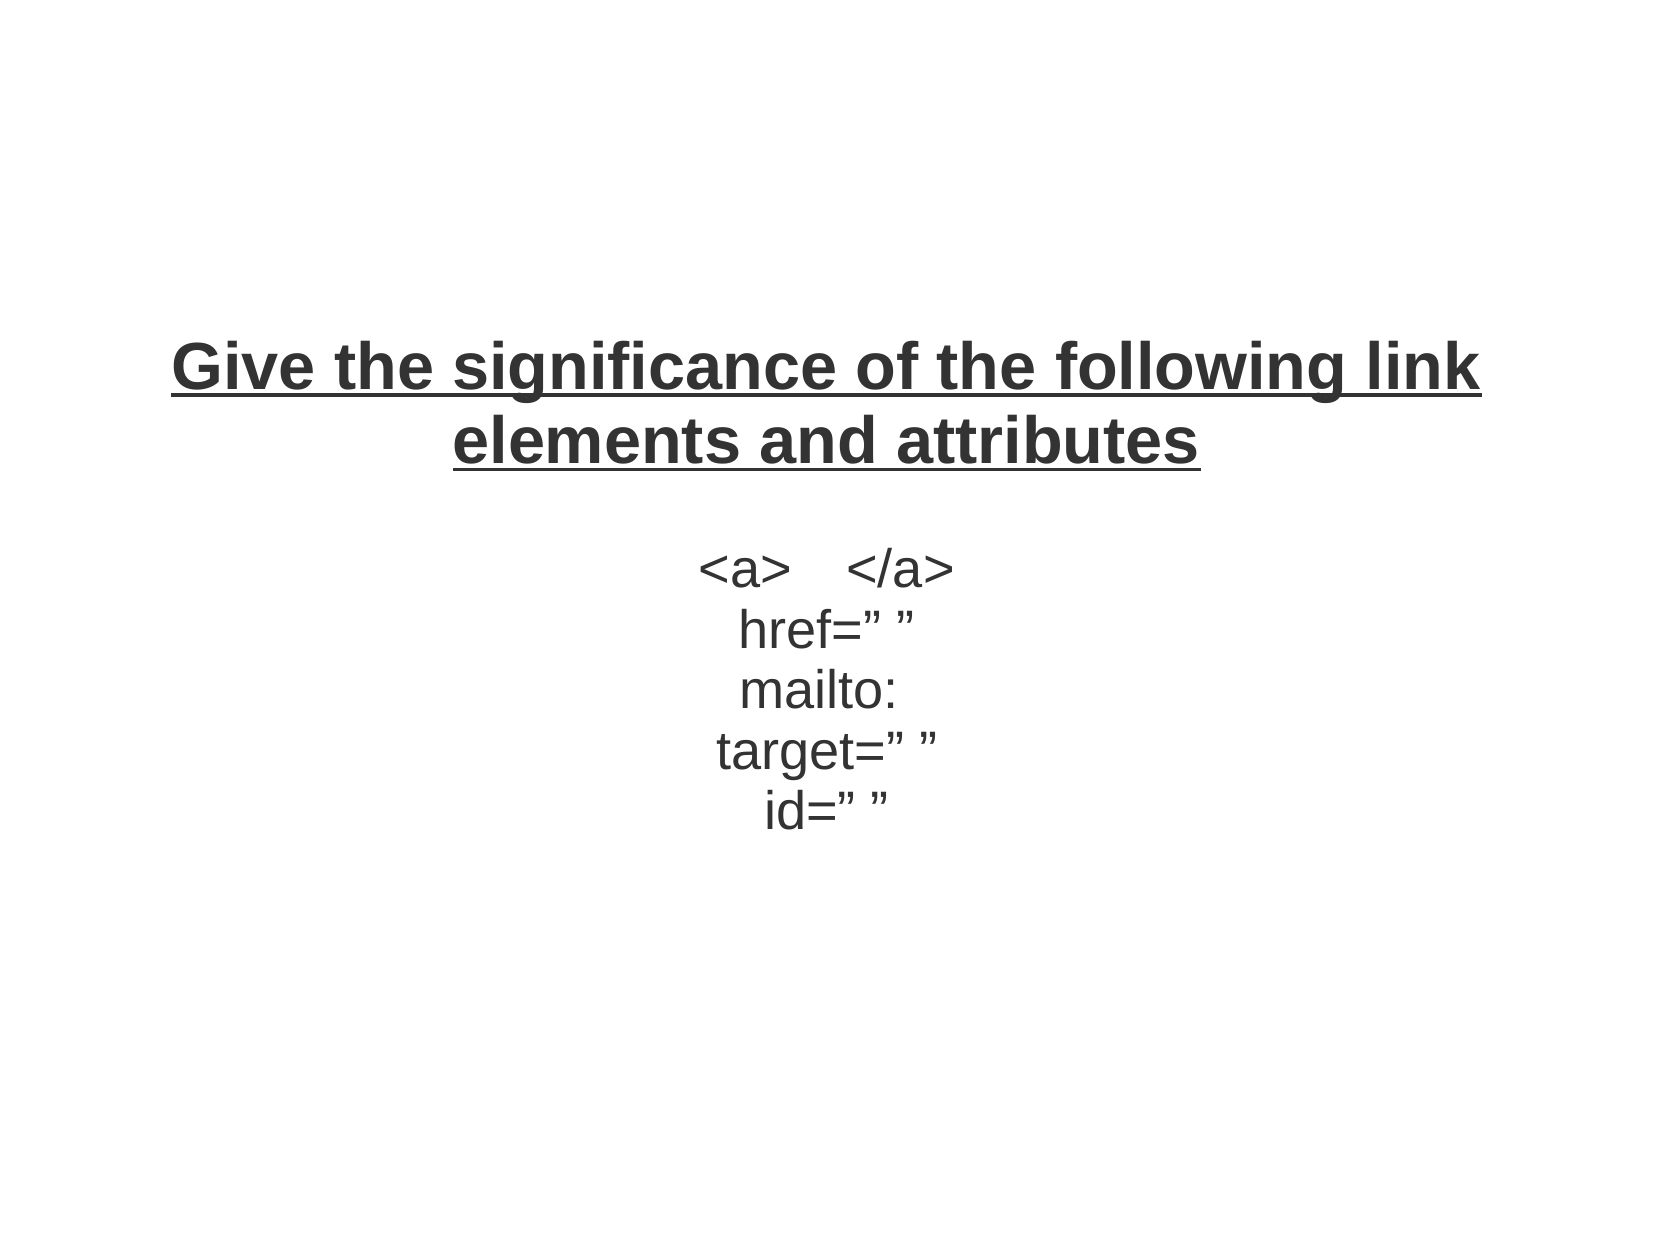

# Give the significance of the following link elements and attributes
<a>	</a>
href=” ”
mailto:
target=” ”
id=” ”